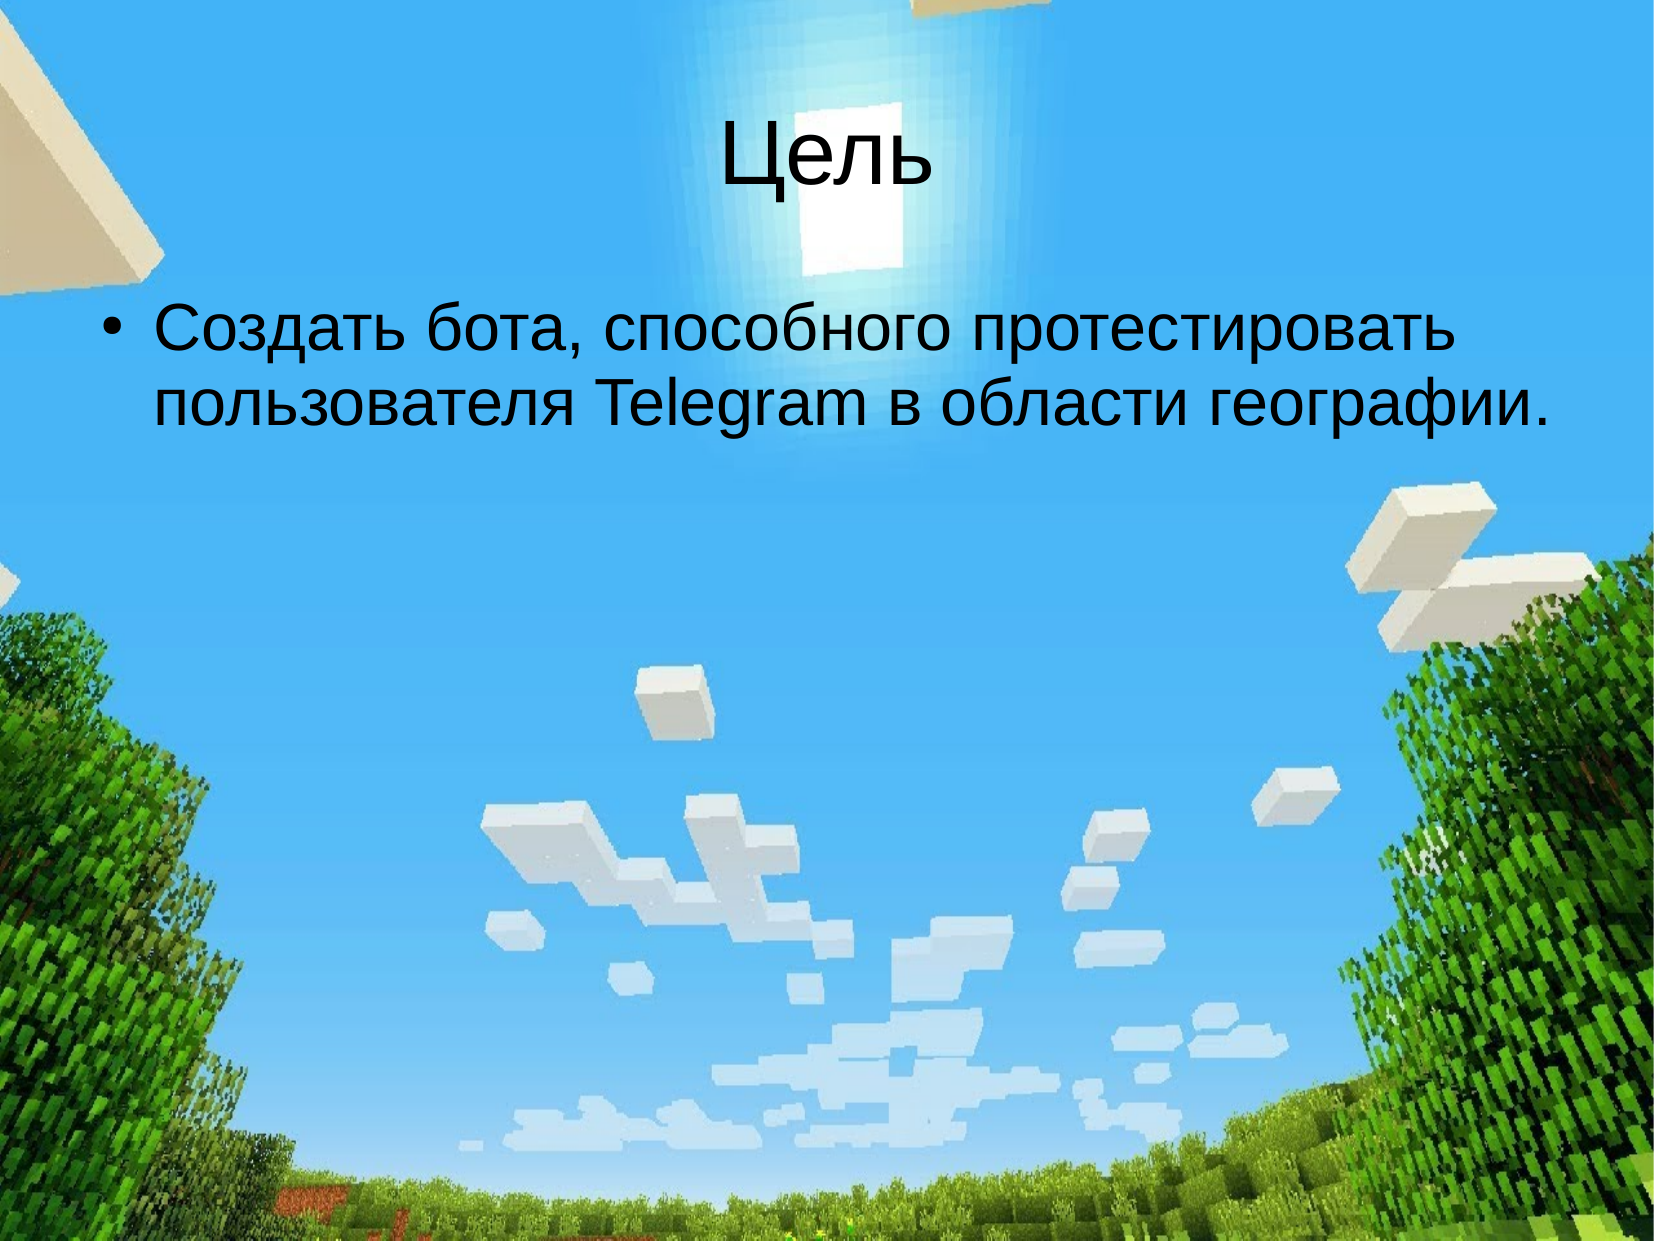

# Цель
Создать бота, способного протестировать пользователя Telegram в области географии.